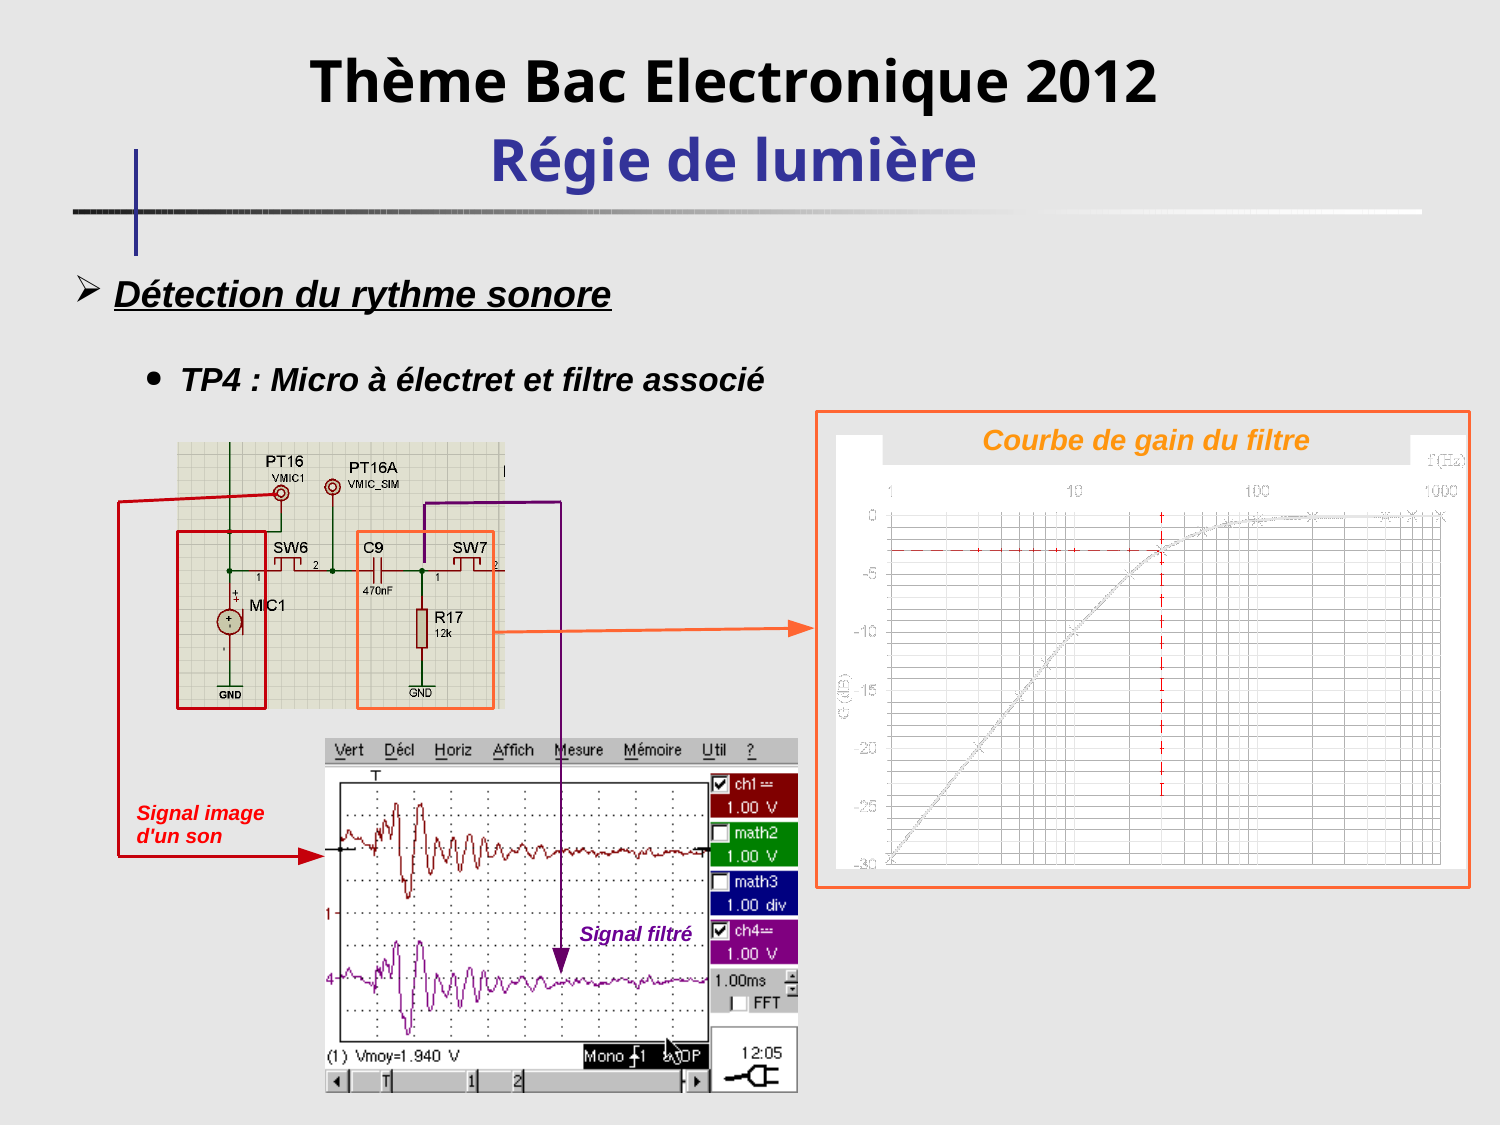

Thème Bac Electronique 2012
Régie de lumière
 Détection du rythme sonore
TP4 : Micro à électret et filtre associé
Courbe de gain du filtre
Signal image d'un son
Signal filtré